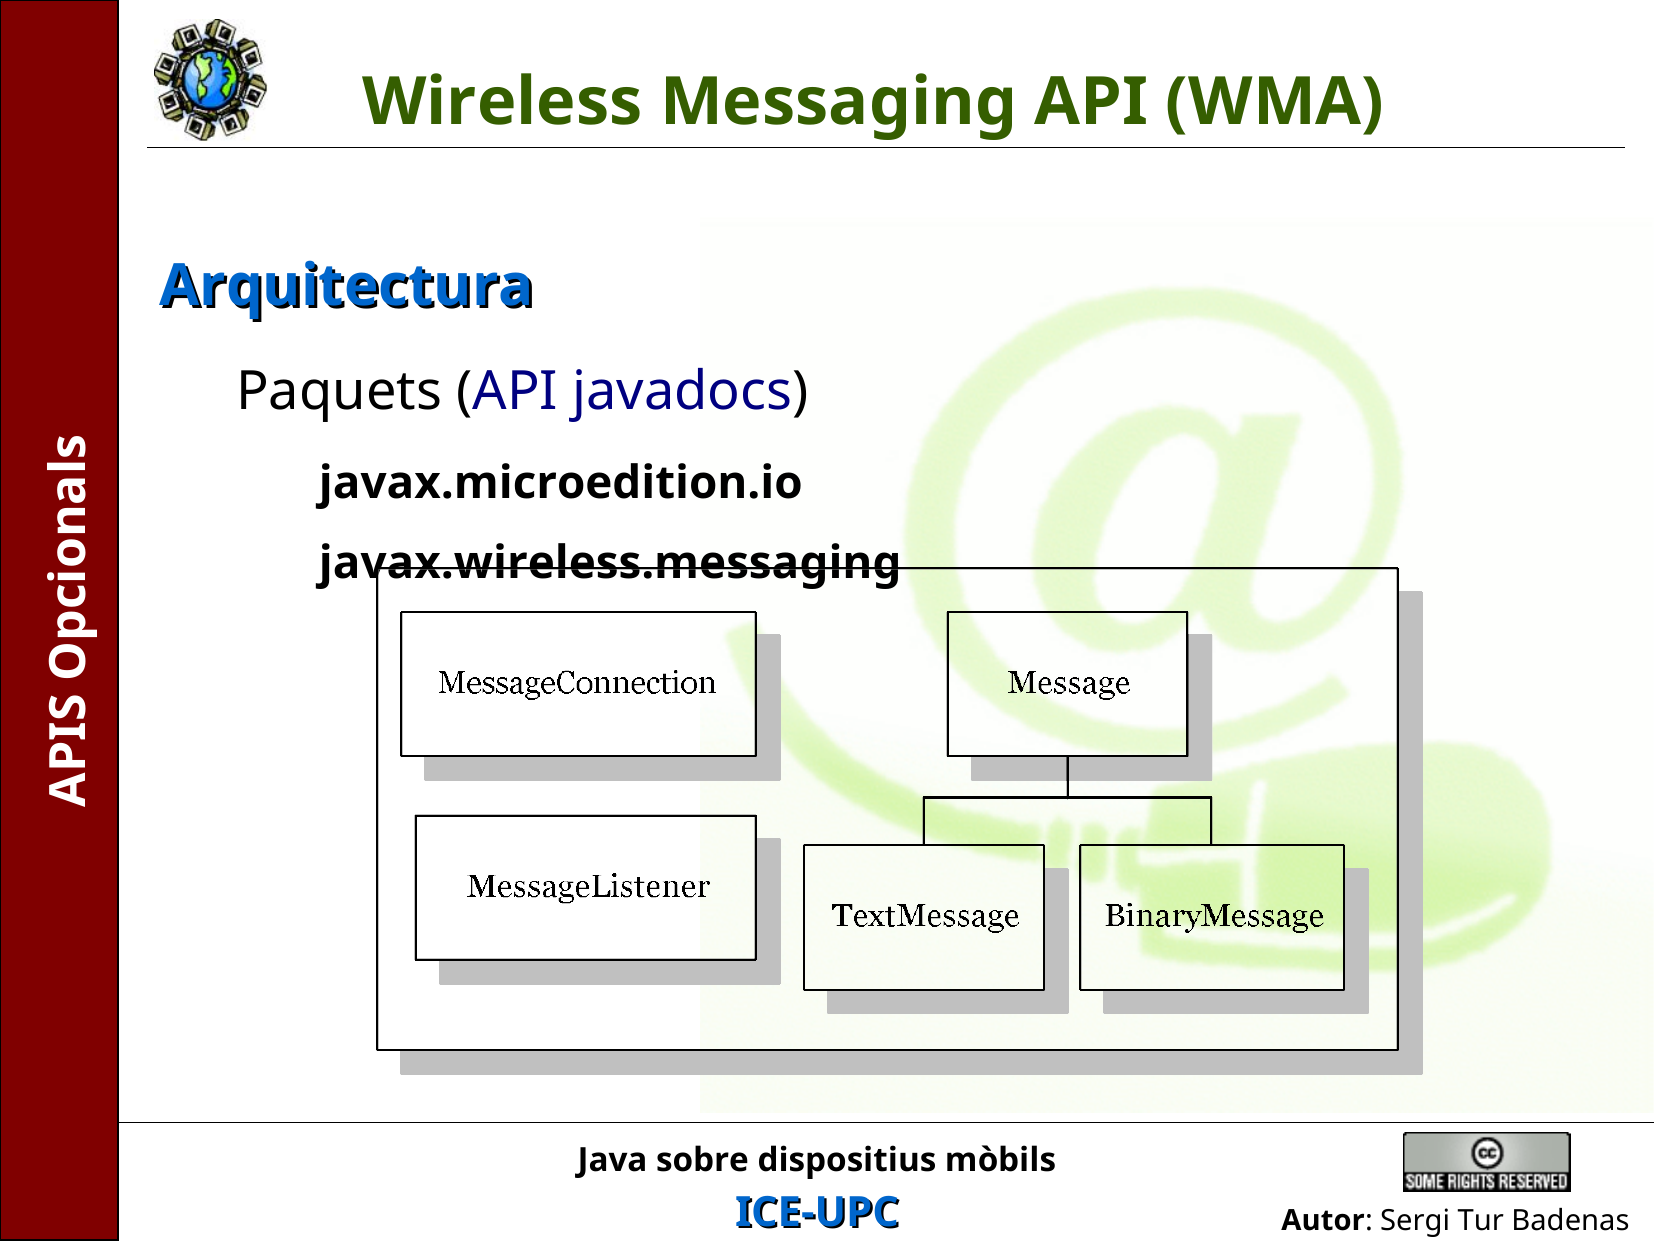

# Wireless Messaging API (WMA)
Arquitectura
Paquets (API javadocs)
javax.microedition.io
javax.wireless.messaging